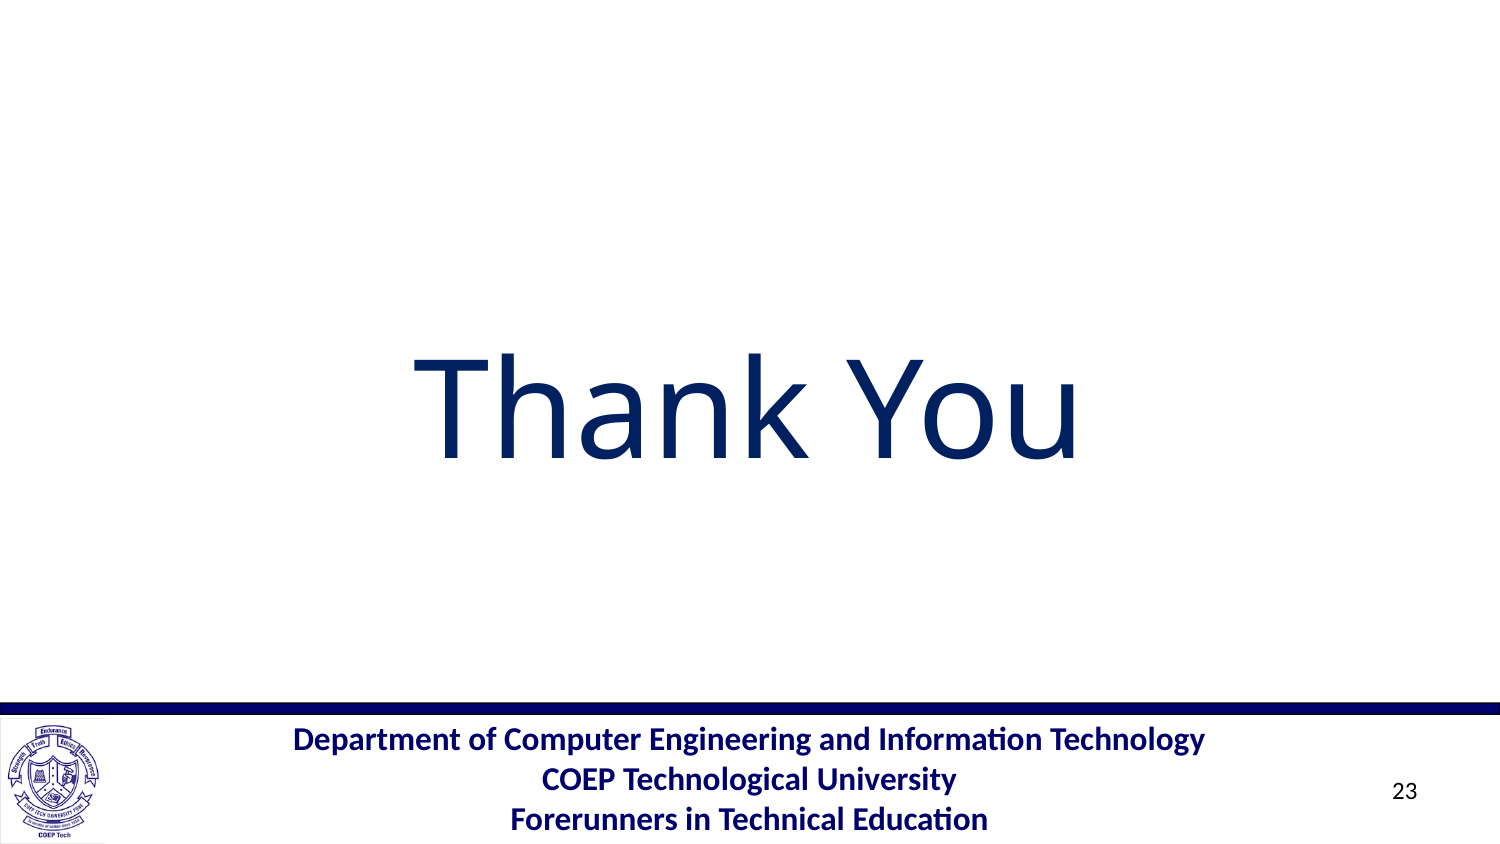

Thank You
Department of Computer Engineering and Information Technology
COEP Technological University
Forerunners in Technical Education
23